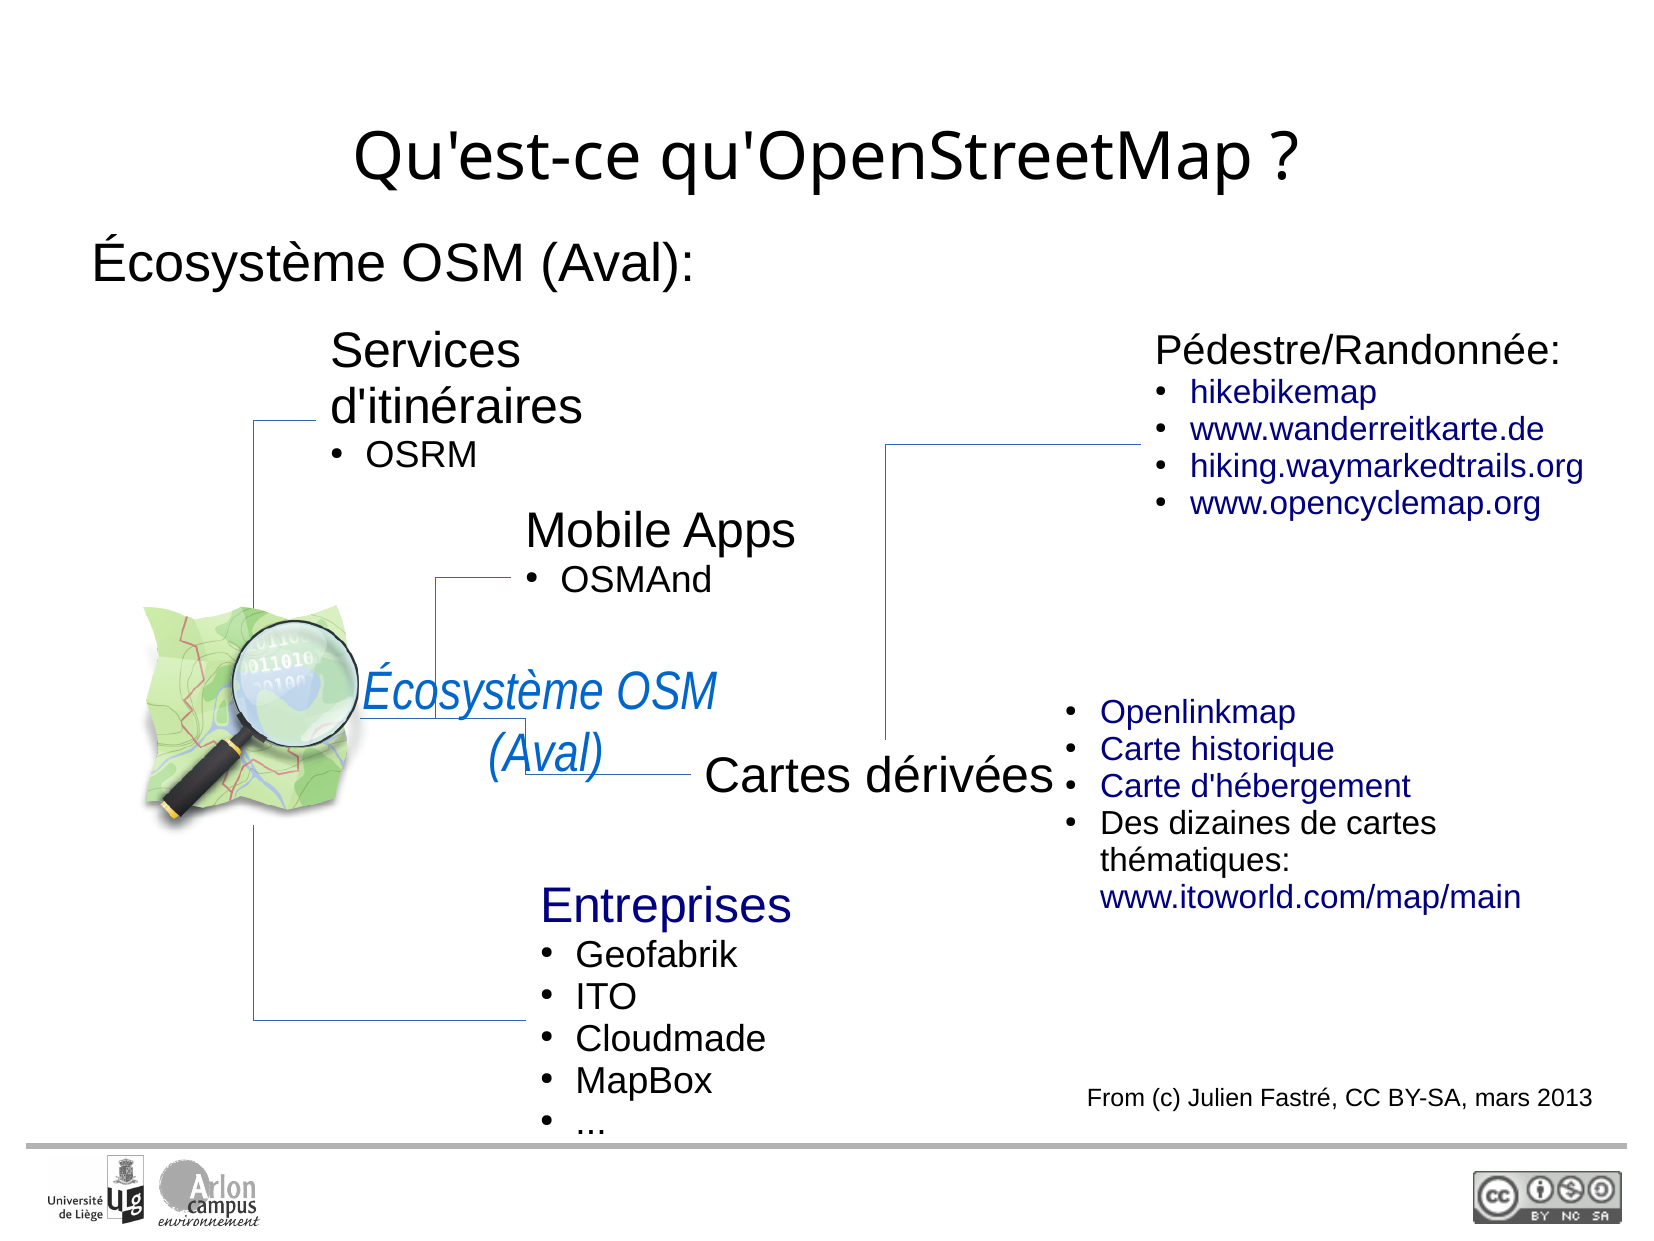

# Qu'est-ce qu'OpenStreetMap ?
Écosystème OSM (Aval):
Services d'itinéraires
OSRM
Pédestre/Randonnée:
hikebikemap
www.wanderreitkarte.de
hiking.waymarkedtrails.org
www.opencyclemap.org
Mobile Apps
OSMAnd
Écosystème OSM
(Aval)
Openlinkmap
Carte historique
Carte d'hébergement
Des dizaines de cartes thématiques: www.itoworld.com/map/main
Cartes dérivées
Entreprises
Geofabrik
ITO
Cloudmade
MapBox
...
 From (c) Julien Fastré, CC BY-SA, mars 2013